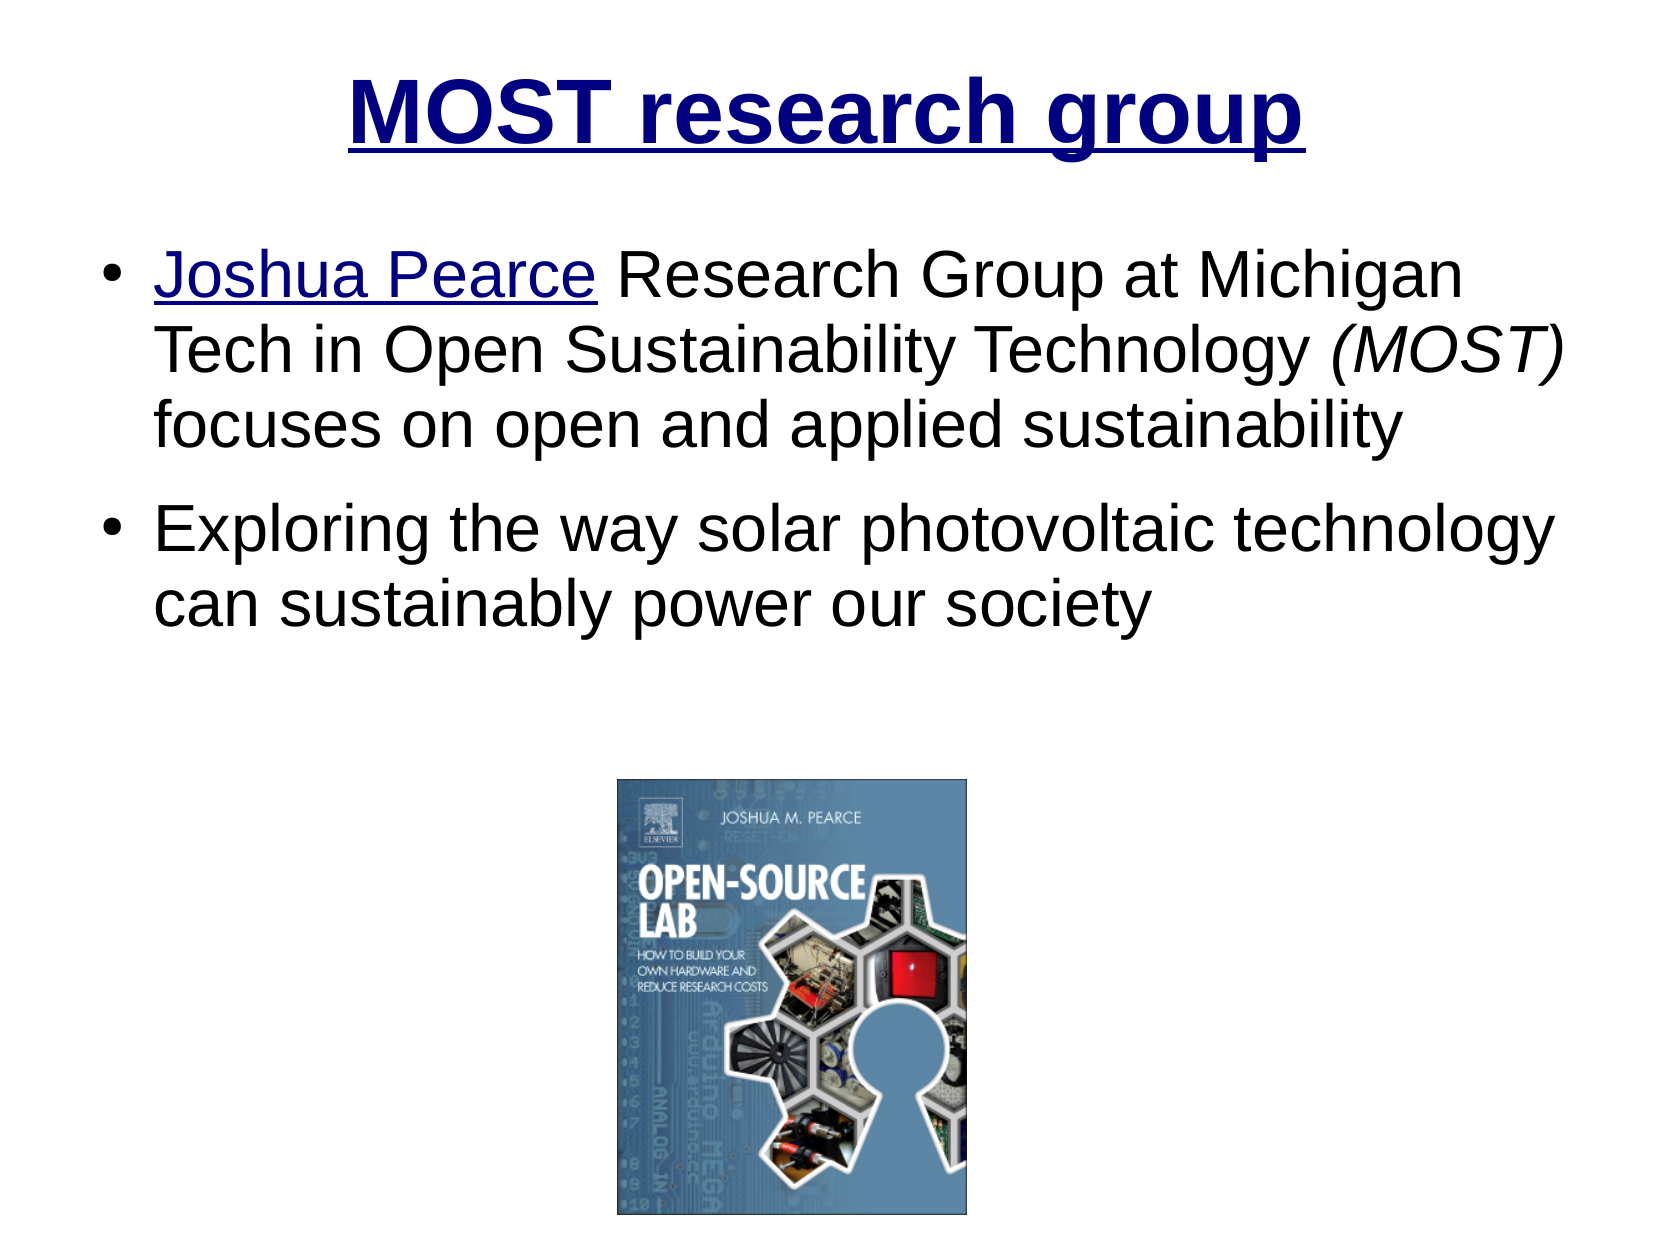

# MOST research group
Joshua Pearce Research Group at Michigan Tech in Open Sustainability Technology (MOST) focuses on open and applied sustainability
Exploring the way solar photovoltaic technology can sustainably power our society